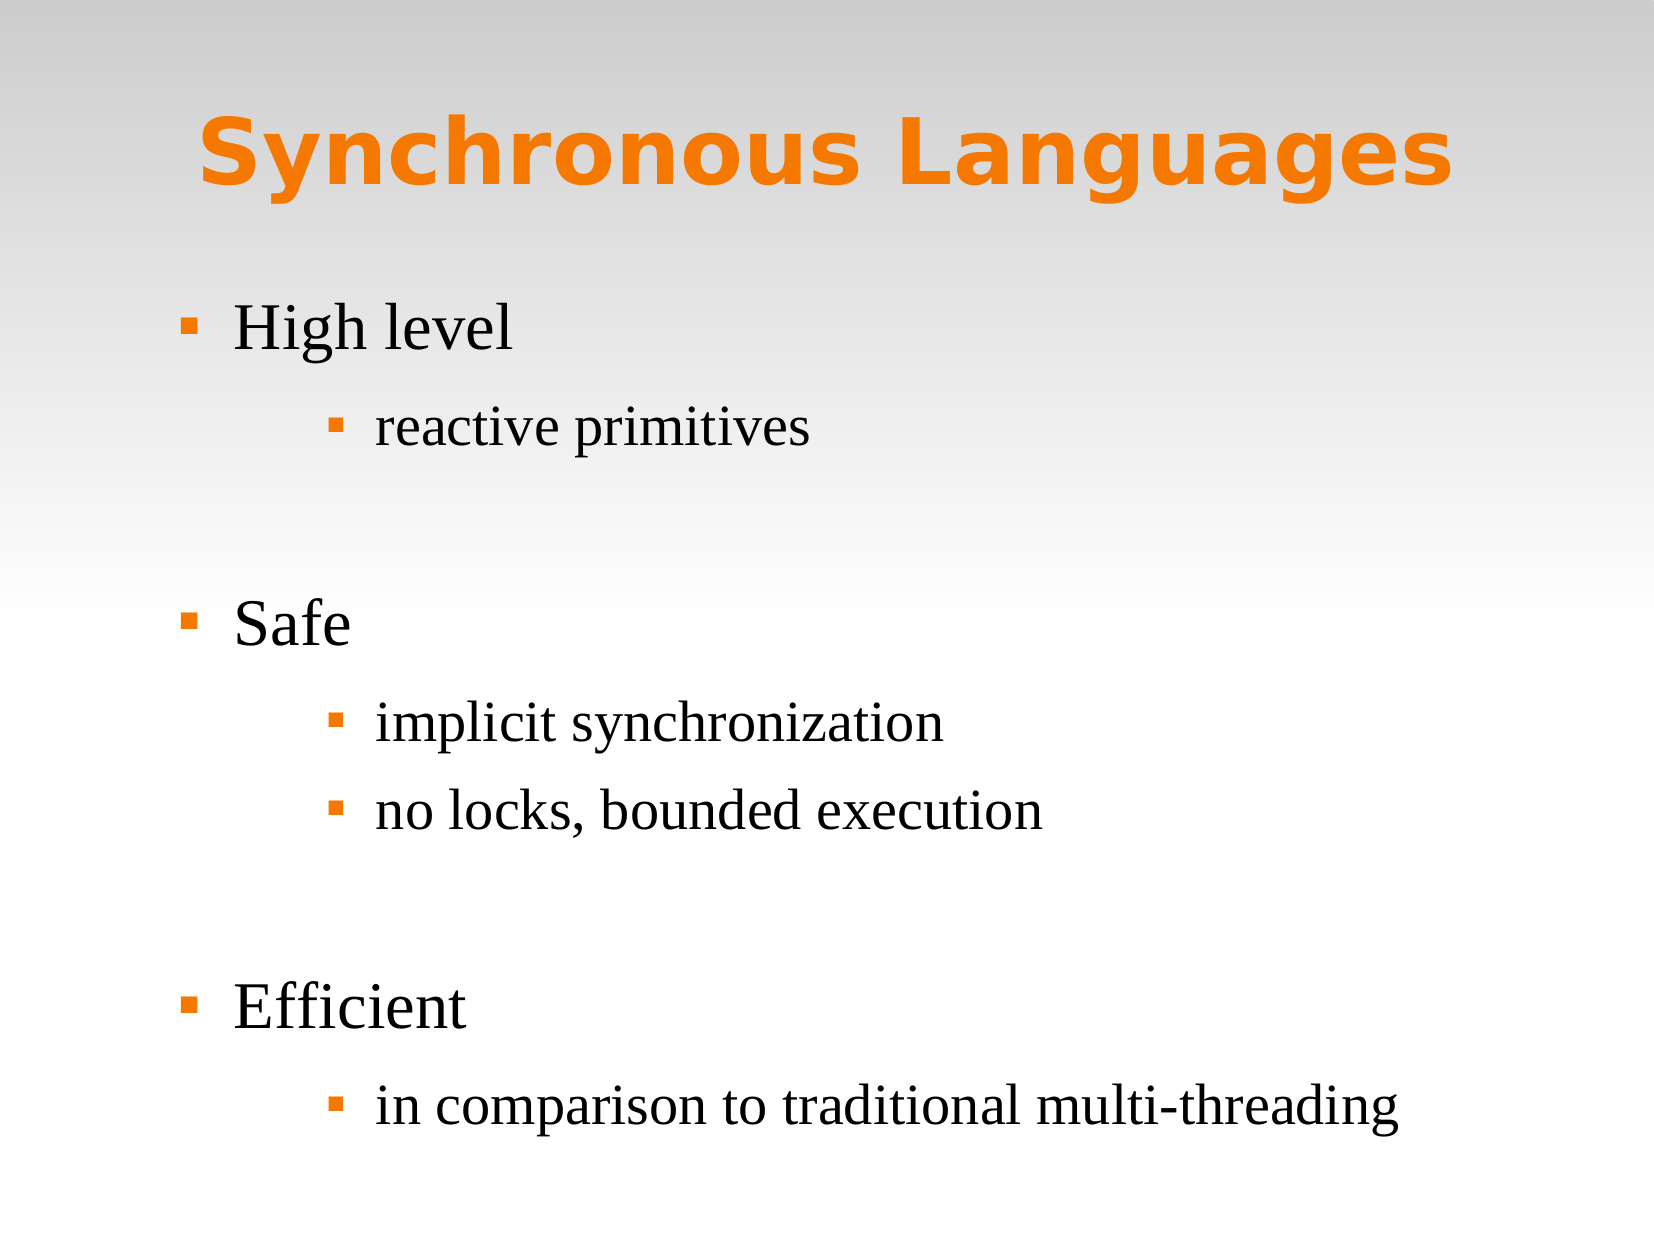

# Synchronous Languages
High level
reactive primitives
Safe
implicit synchronization
no locks, bounded execution
Efficient
in comparison to traditional multi-threading